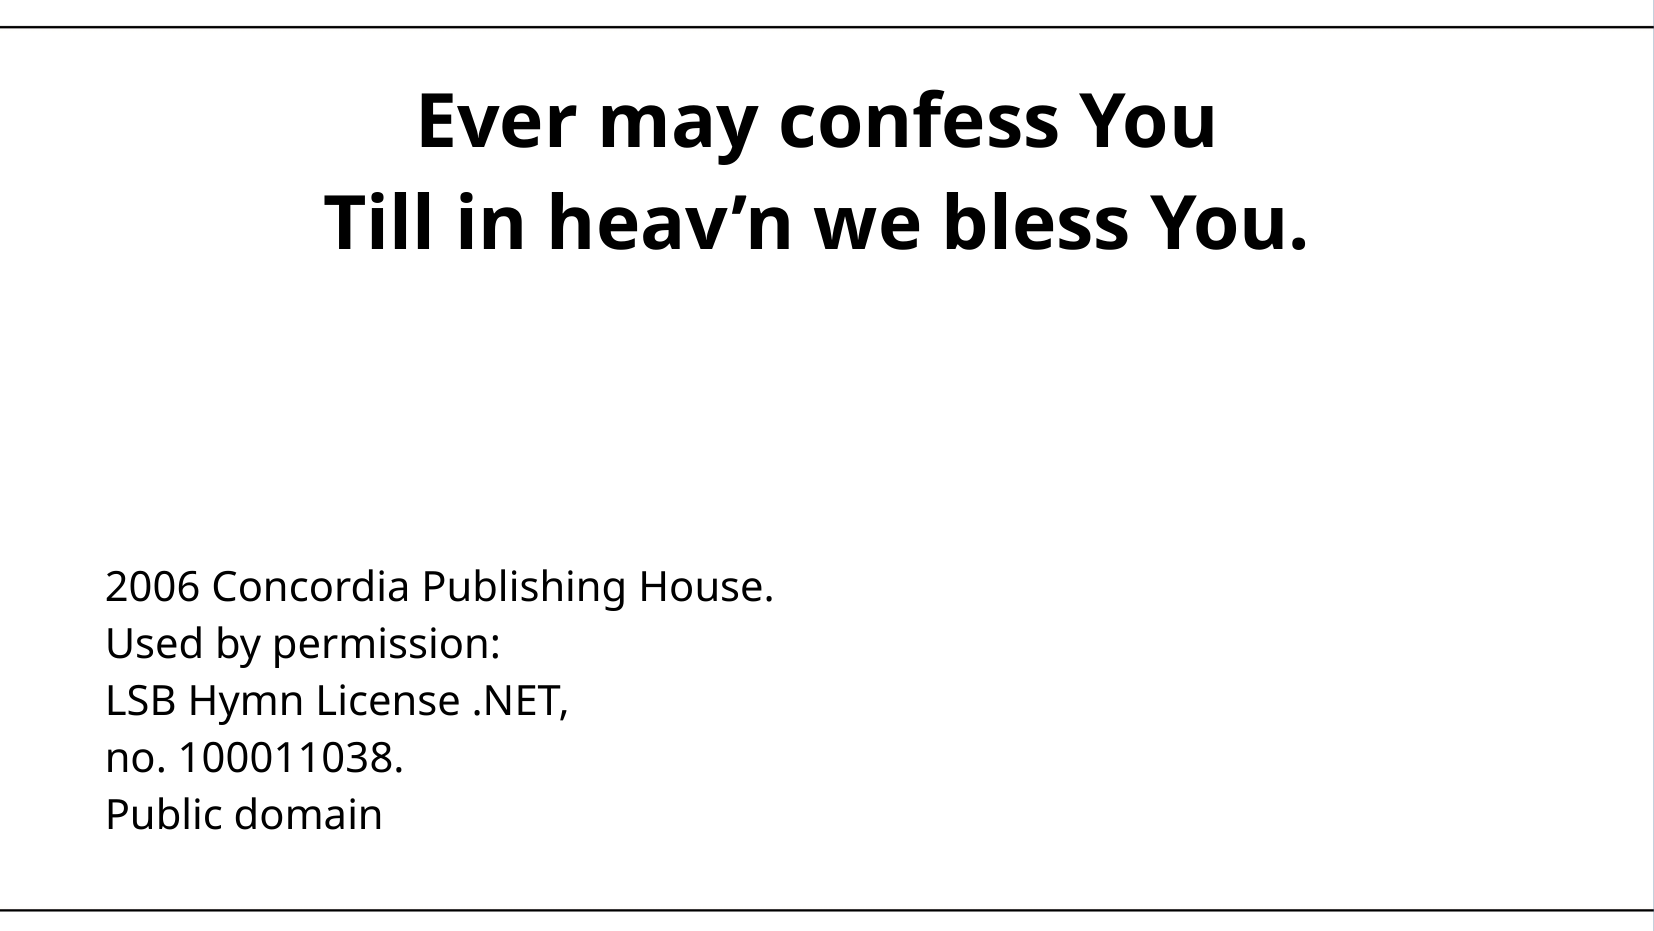

Ever may confess You
Till in heav’n we bless You.
2006 Concordia Publishing House.
Used by permission:
LSB Hymn License .NET,
no. 100011038.
Public domain